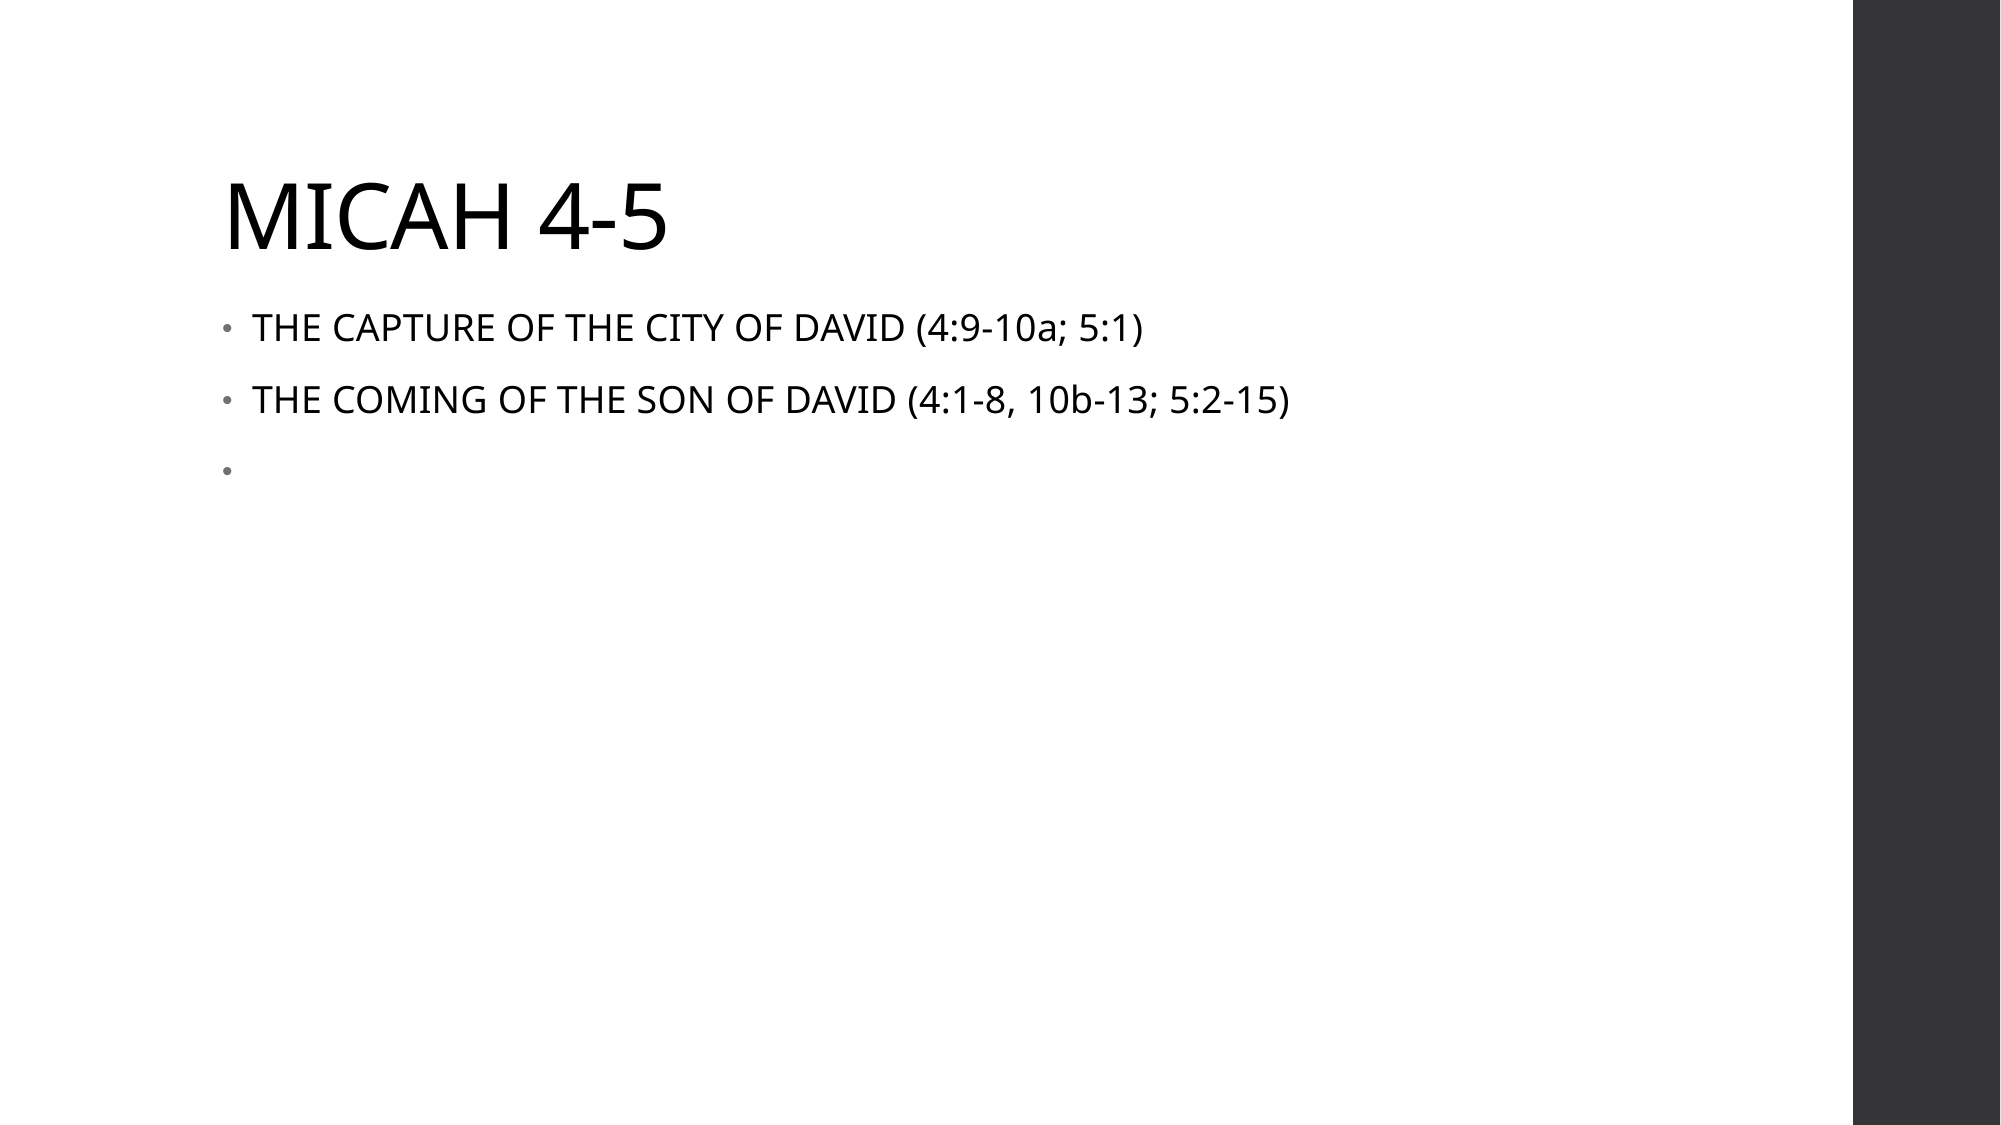

# MICAH 4-5
THE CAPTURE OF THE CITY OF DAVID (4:9-10a; 5:1)
THE COMING OF THE SON OF DAVID (4:1-8, 10b-13; 5:2-15)